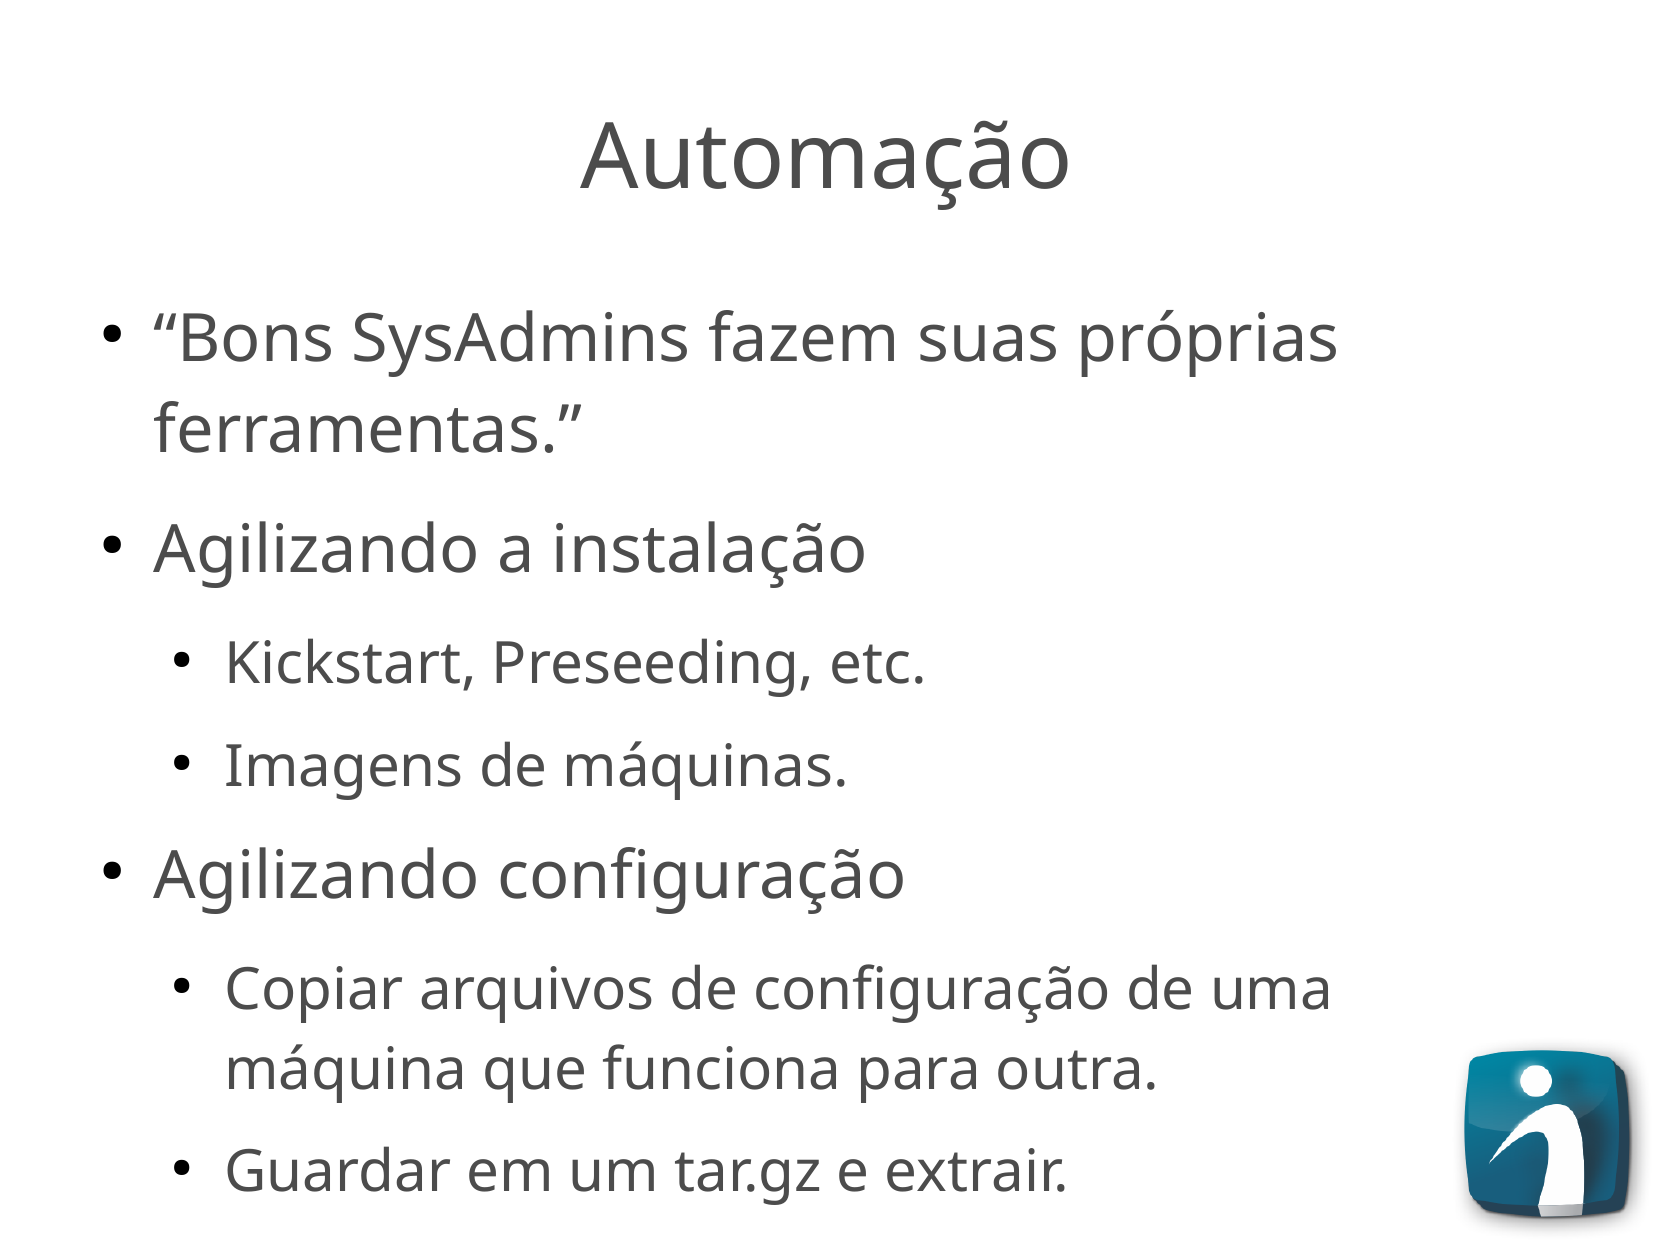

# Automação
“Bons SysAdmins fazem suas próprias ferramentas.”
Agilizando a instalação
Kickstart, Preseeding, etc.
Imagens de máquinas.
Agilizando configuração
Copiar arquivos de configuração de uma máquina que funciona para outra.
Guardar em um tar.gz e extrair.